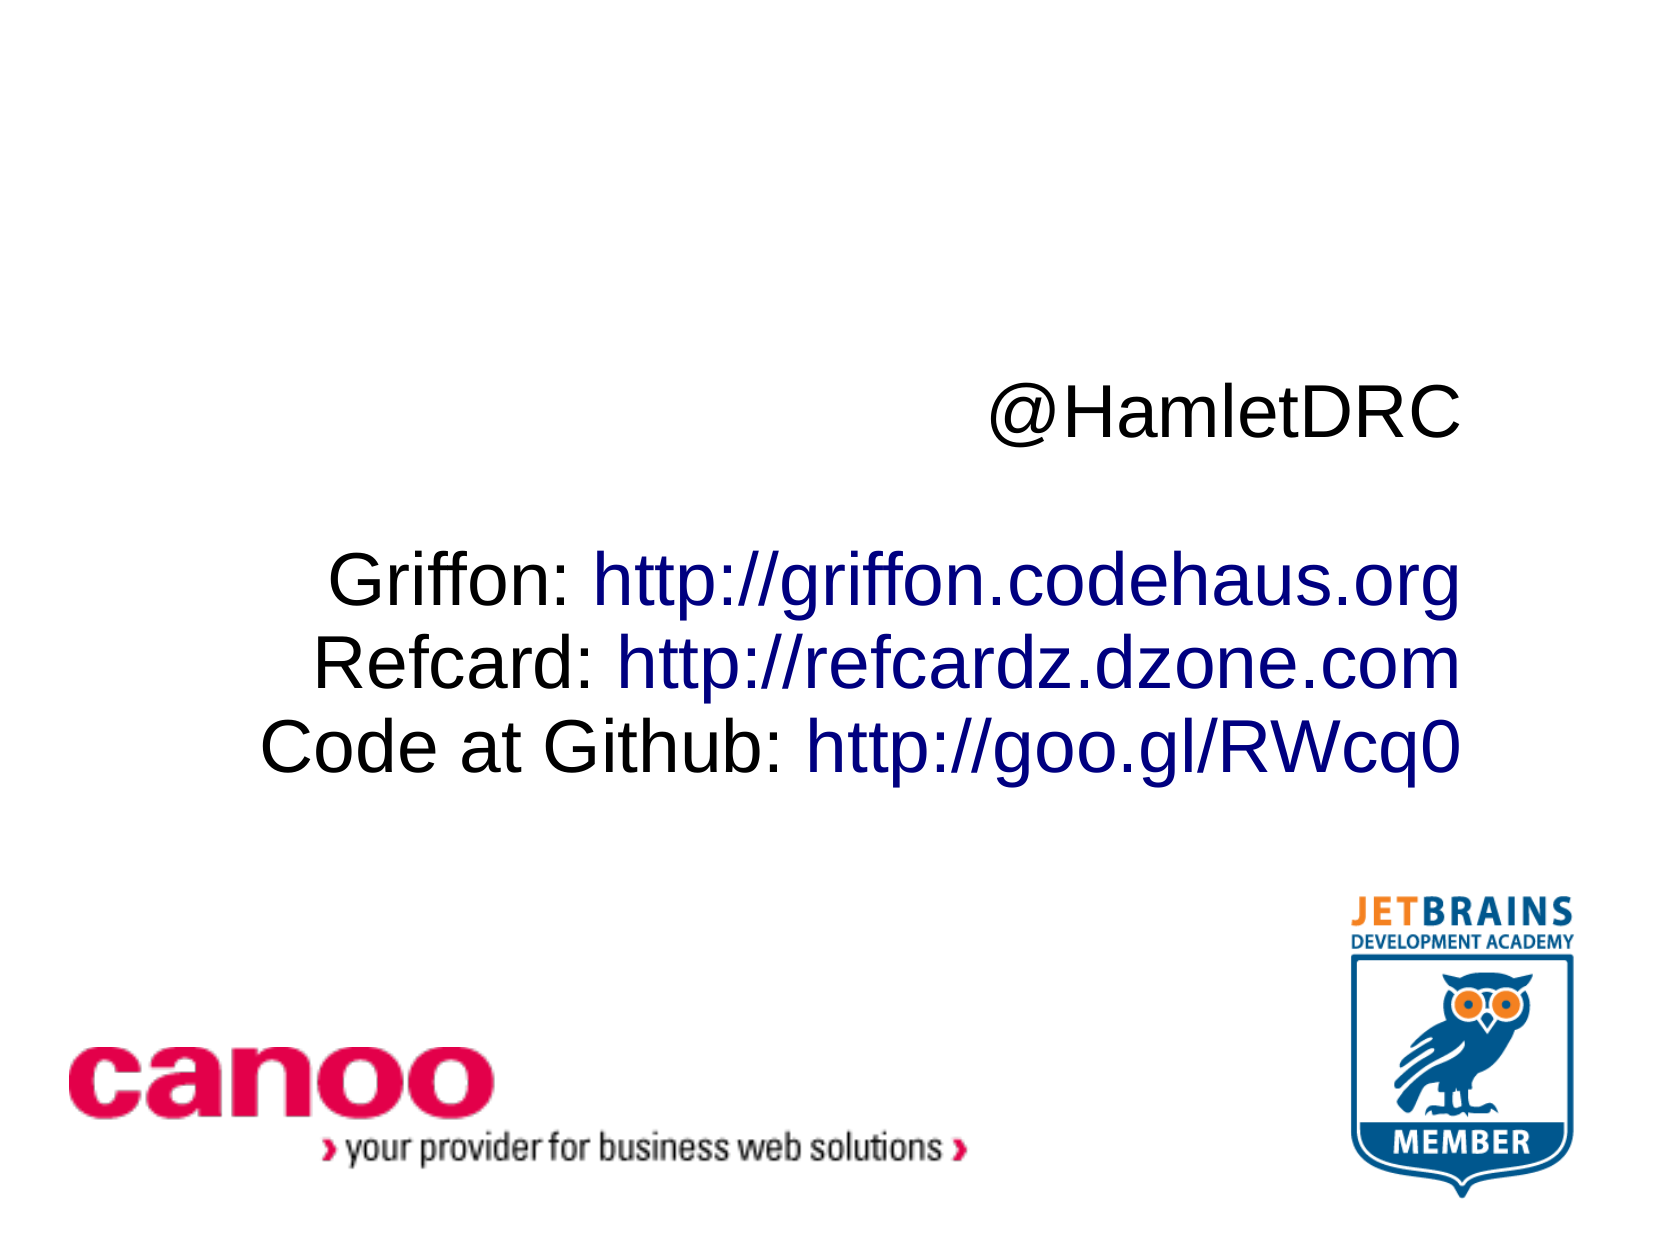

# @HamletDRC
Griffon: http://griffon.codehaus.org
Refcard: http://refcardz.dzone.com
Code at Github: http://goo.gl/RWcq0